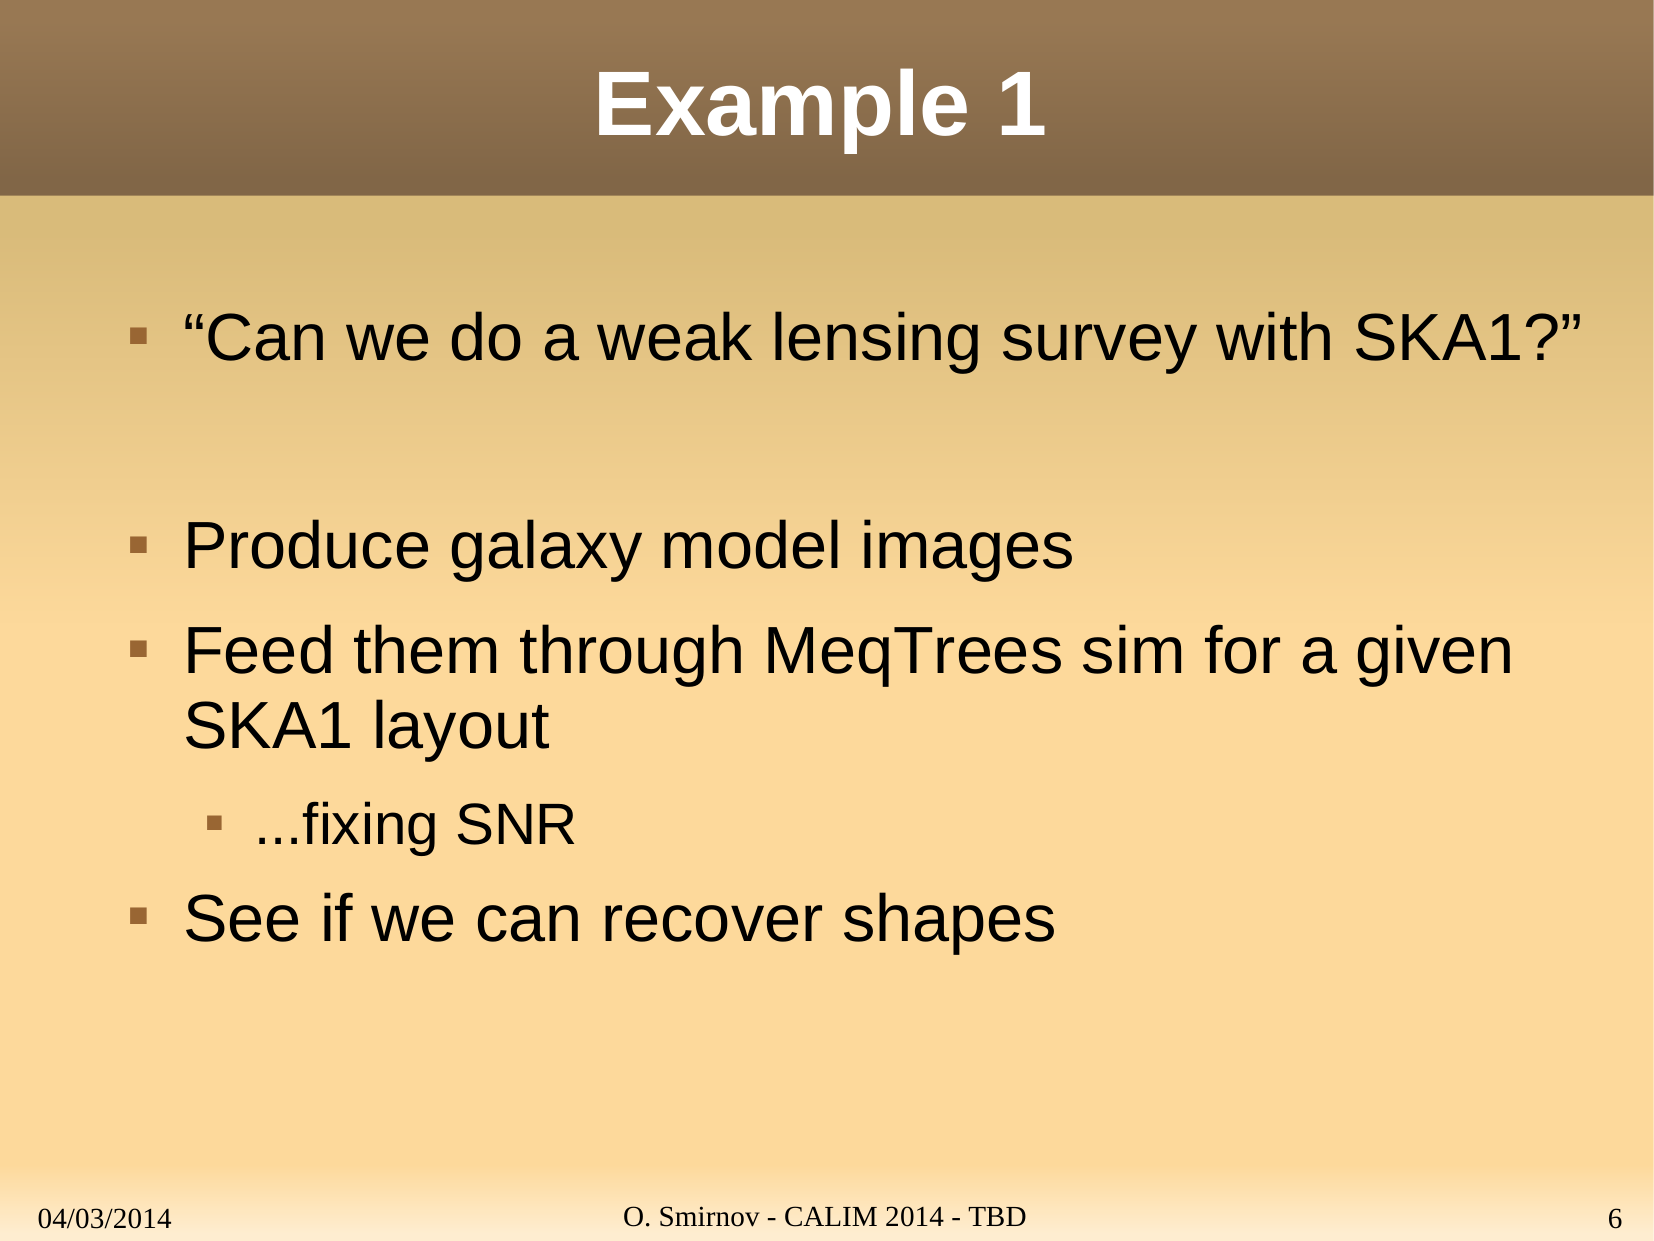

# Example 1
“Can we do a weak lensing survey with SKA1?”
Produce galaxy model images
Feed them through MeqTrees sim for a given SKA1 layout
...fixing SNR
See if we can recover shapes
O. Smirnov - CALIM 2014 - TBD
04/03/2014
6